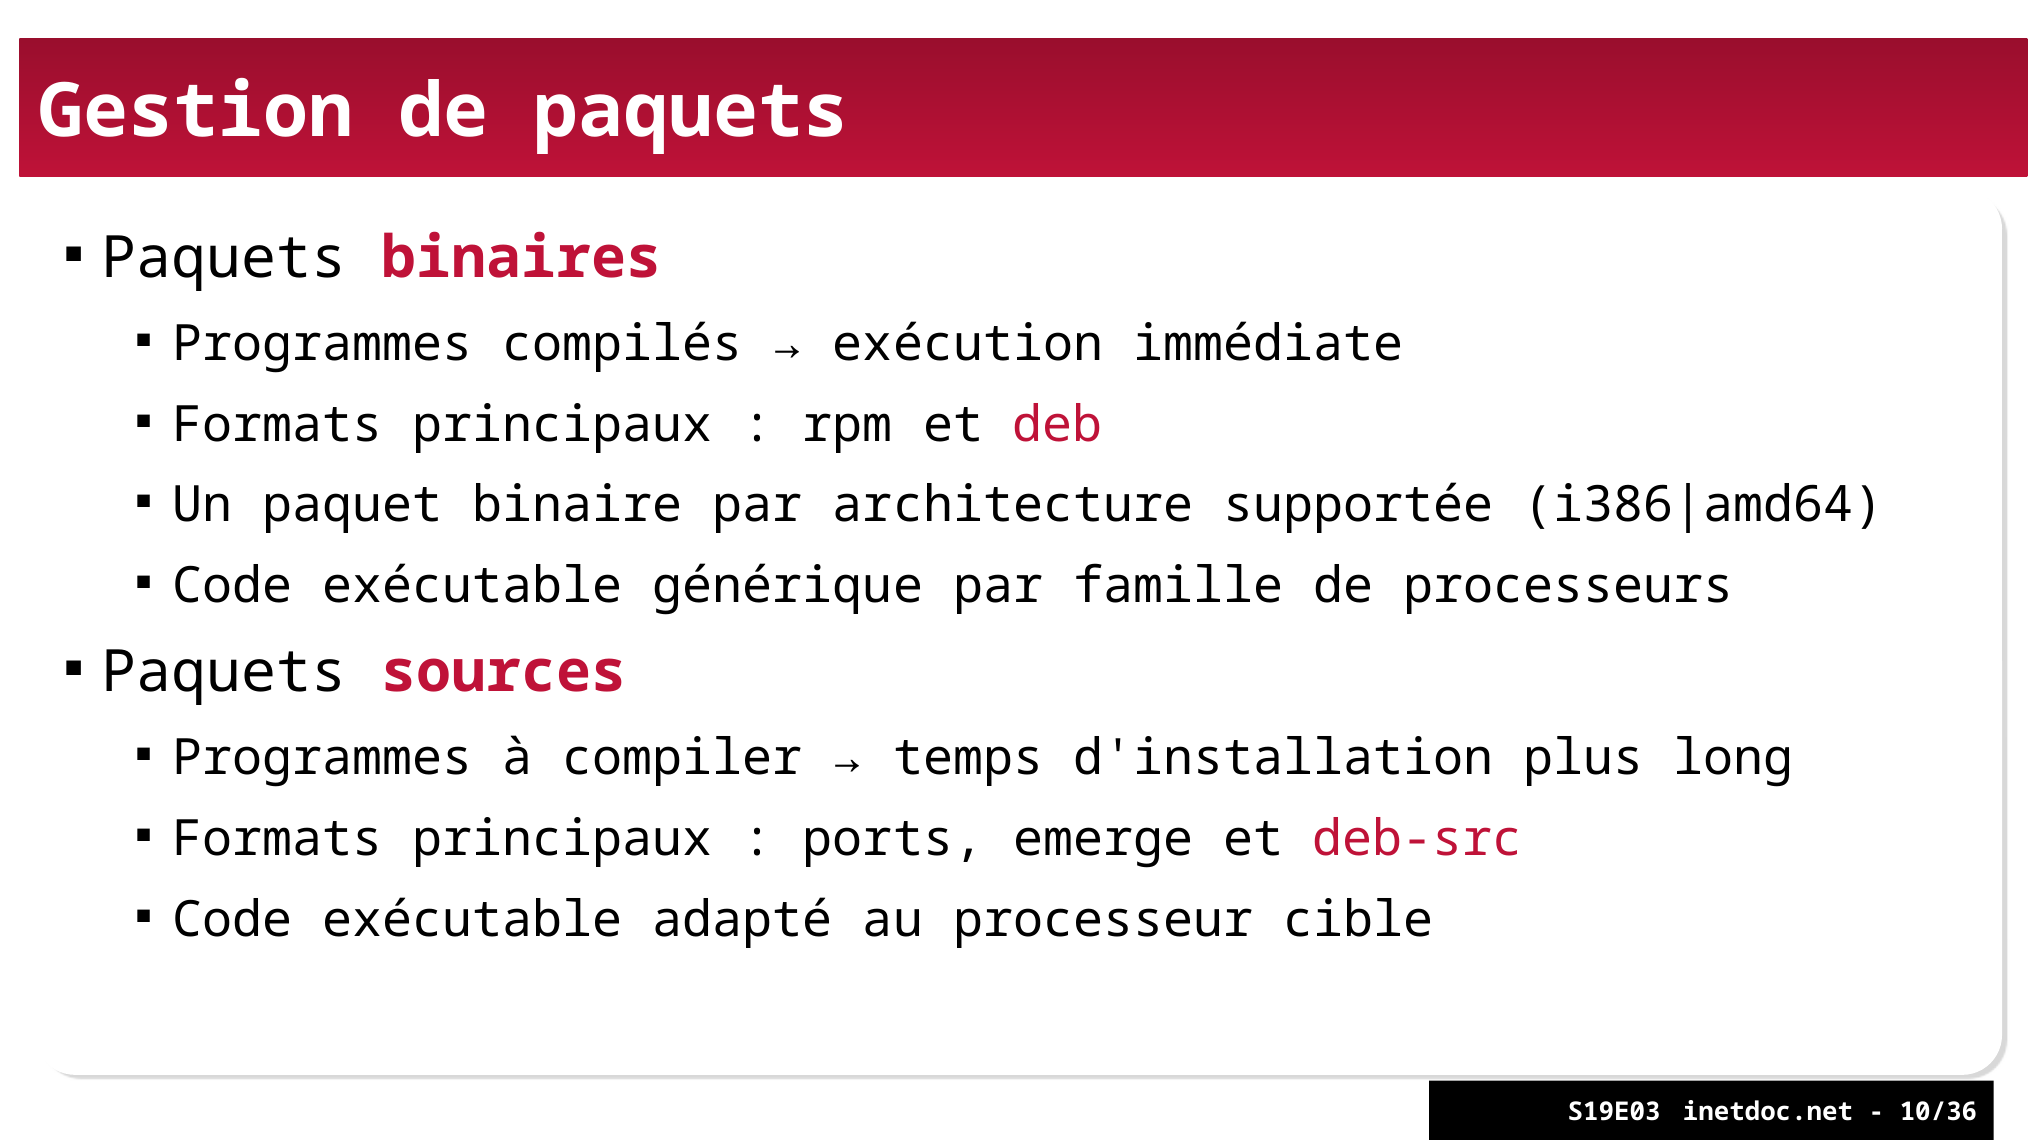

Gestion de paquets
Paquets binaires
Programmes compilés → exécution immédiate
Formats principaux : rpm et deb
Un paquet binaire par architecture supportée (i386|amd64)
Code exécutable générique par famille de processeurs
Paquets sources
Programmes à compiler → temps d'installation plus long
Formats principaux : ports, emerge et deb-src
Code exécutable adapté au processeur cible
S19E03	inetdoc.net - /36